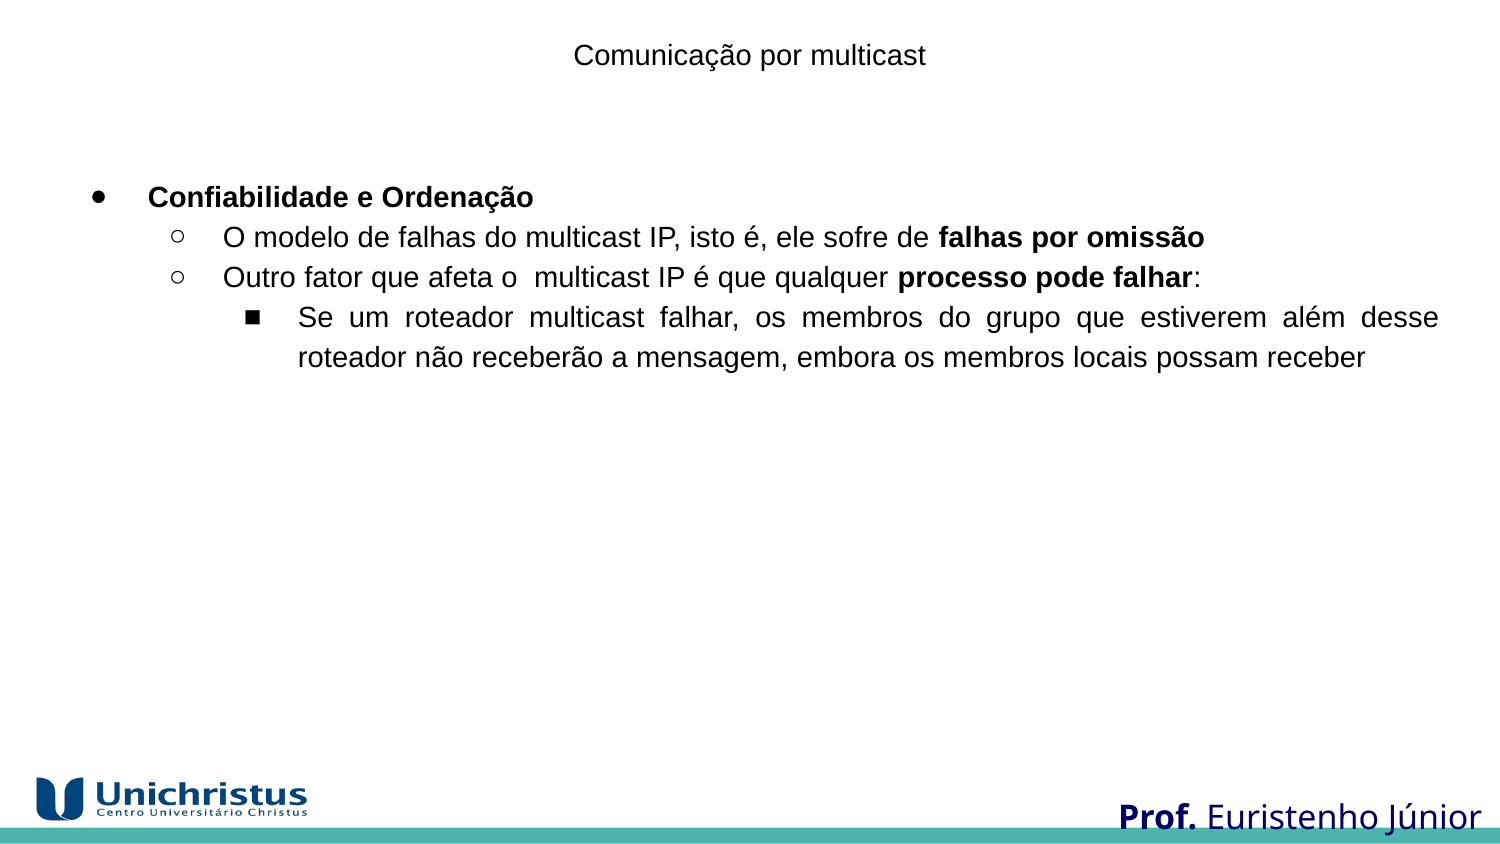

# Comunicação por multicast
Confiabilidade e Ordenação
O modelo de falhas do multicast IP, isto é, ele sofre de falhas por omissão
Outro fator que afeta o multicast IP é que qualquer processo pode falhar:
Se um roteador multicast falhar, os membros do grupo que estiverem além desse roteador não receberão a mensagem, embora os membros locais possam receber